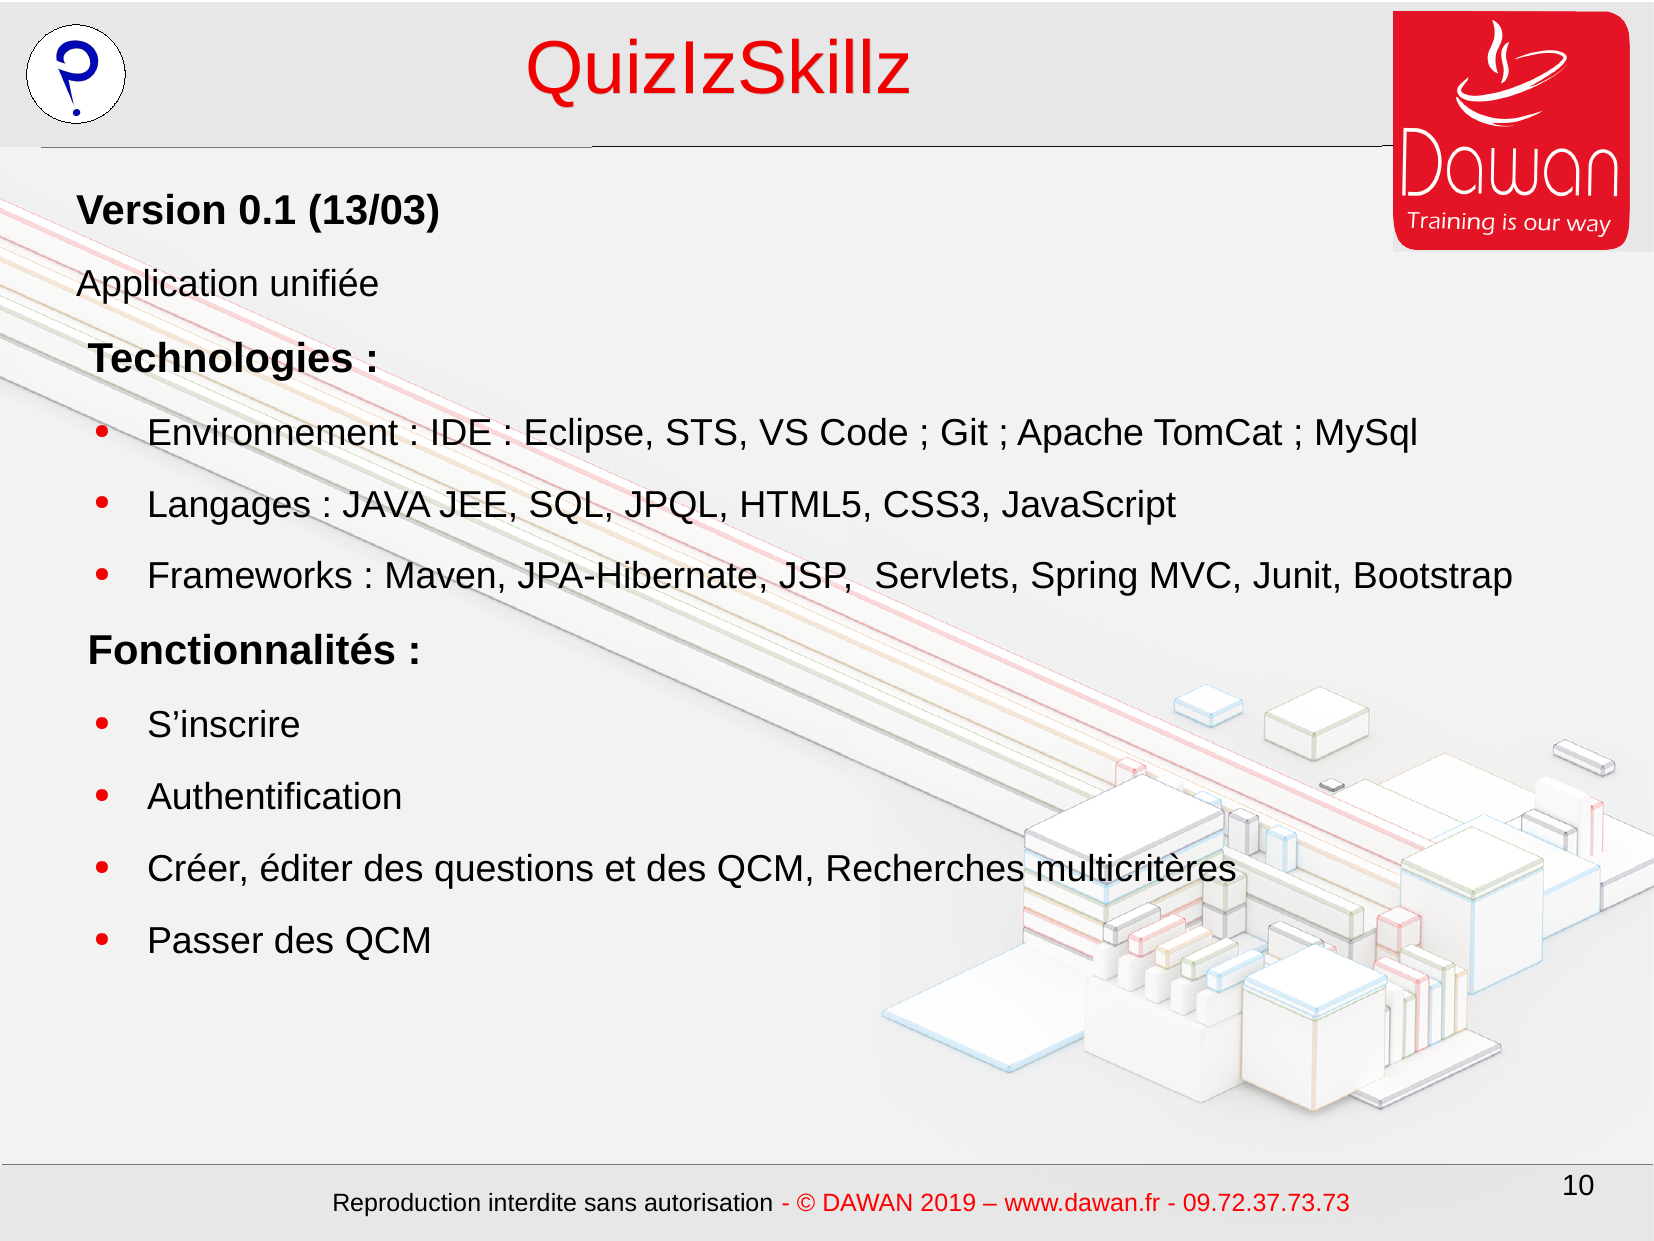

# QuizIzSkillz
Version 0.1 (13/03)
Application unifiée
 Technologies :
Environnement : IDE : Eclipse, STS, VS Code ; Git ; Apache TomCat ; MySql
Langages : JAVA JEE, SQL, JPQL, HTML5, CSS3, JavaScript
Frameworks : Maven, JPA-Hibernate, JSP, Servlets, Spring MVC, Junit, Bootstrap
 Fonctionnalités :
S’inscrire
Authentification
Créer, éditer des questions et des QCM, Recherches multicritères
Passer des QCM
10